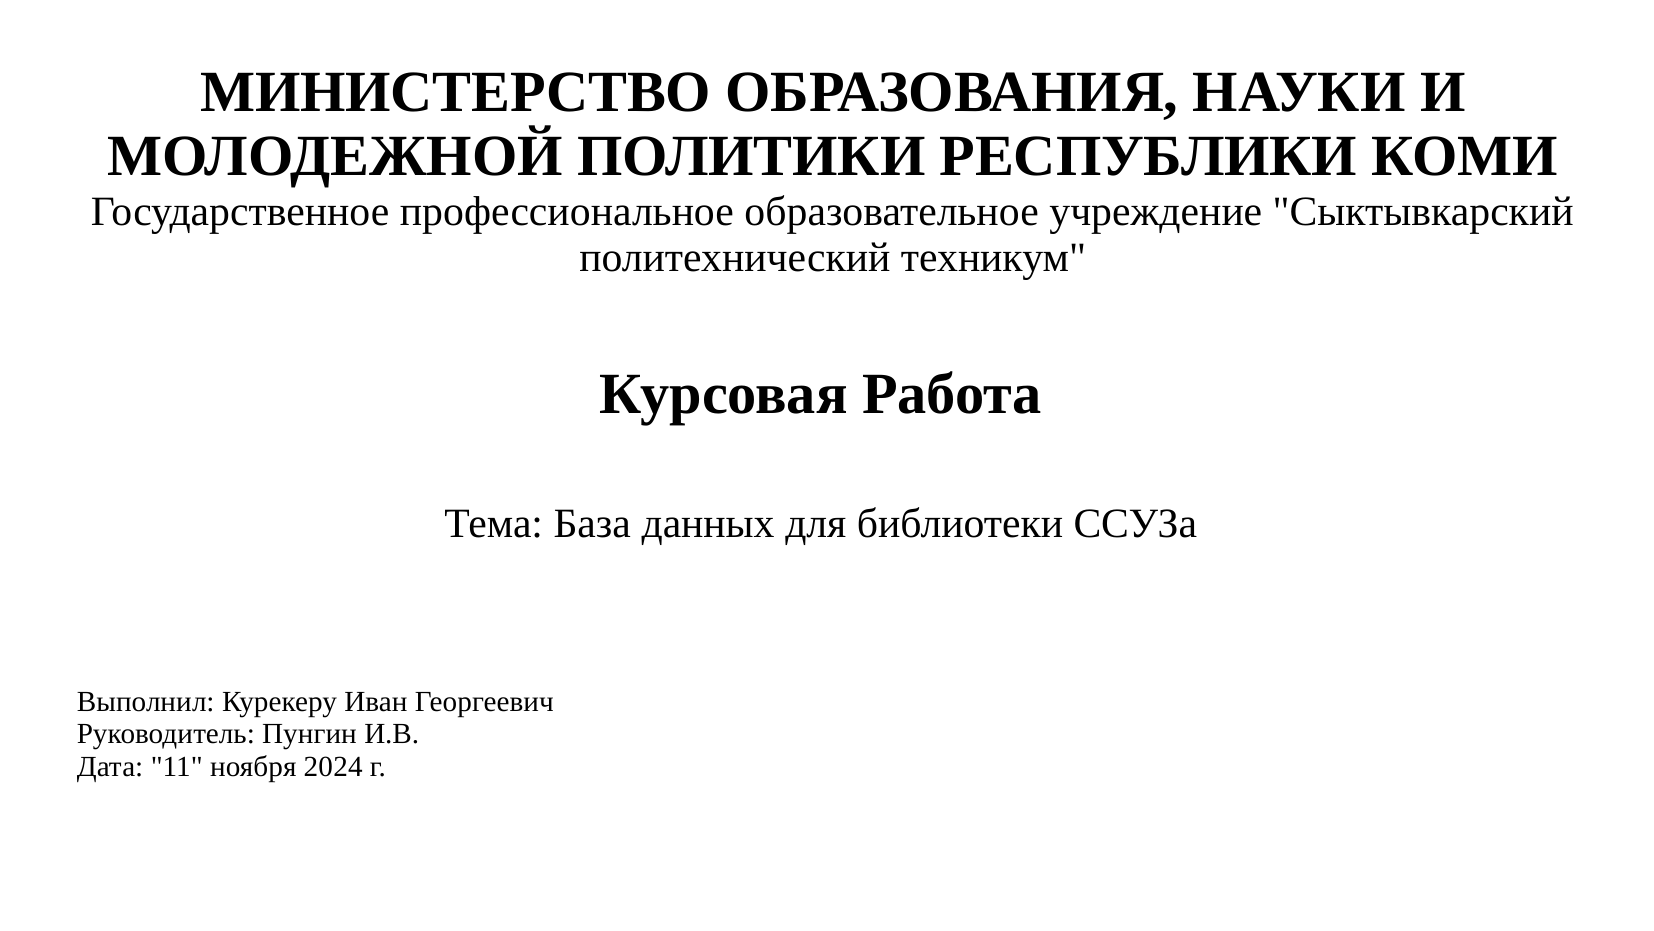

# МИНИСТЕРСТВО ОБРАЗОВАНИЯ, НАУКИ И МОЛОДЕЖНОЙ ПОЛИТИКИ РЕСПУБЛИКИ КОМИ Государственное профессиональное образовательное учреждение "Сыктывкарский политехнический техникум"
Курсовая Работа
Тема: База данных для библиотеки ССУЗа
Выполнил: Курекеру Иван Георгеевич
Руководитель: Пунгин И.В.
Дата: "11" ноября 2024 г.